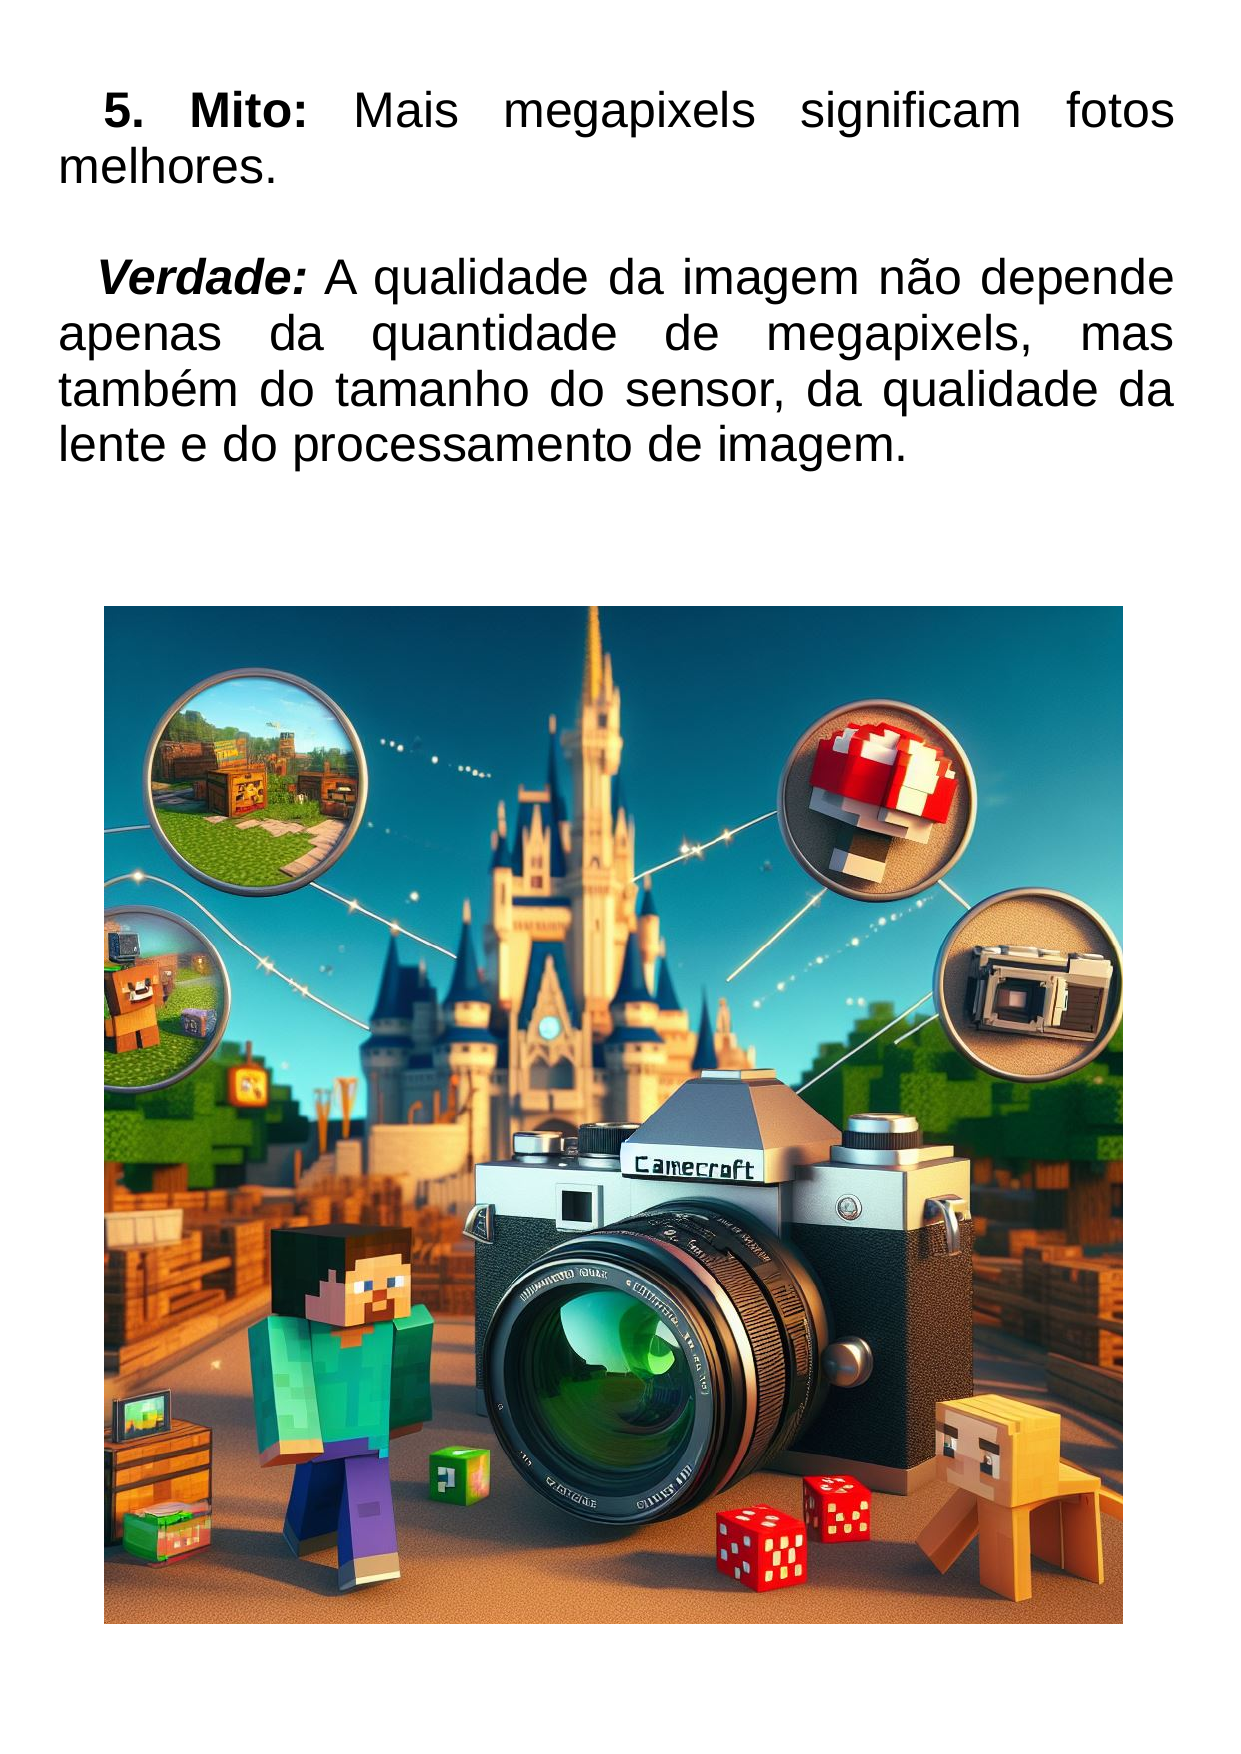

# 5. Mito: Mais megapixels significam fotos melhores. Verdade: A qualidade da imagem não depende apenas da quantidade de megapixels, mas também do tamanho do sensor, da qualidade da lente e do processamento de imagem.